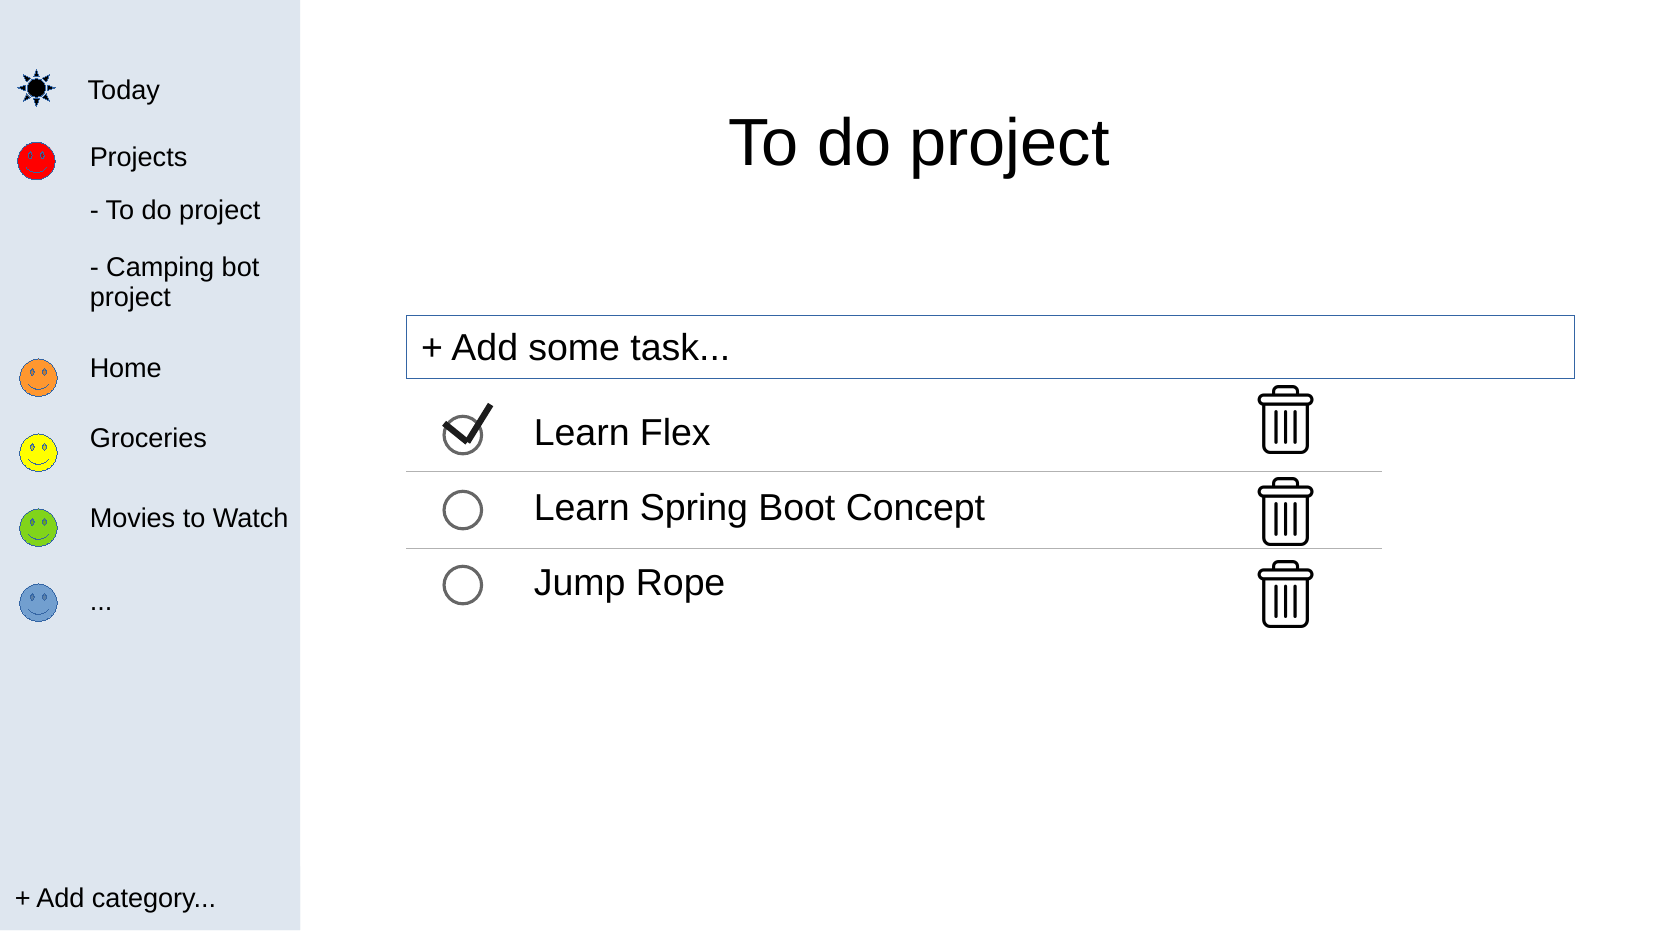

Today
To do project
Projects
- To do project
- Camping bot project
+ Add some task...
Home
Learn Flex
Groceries
Learn Spring Boot Concept
Movies to Watch
Jump Rope
...
+ Add category...